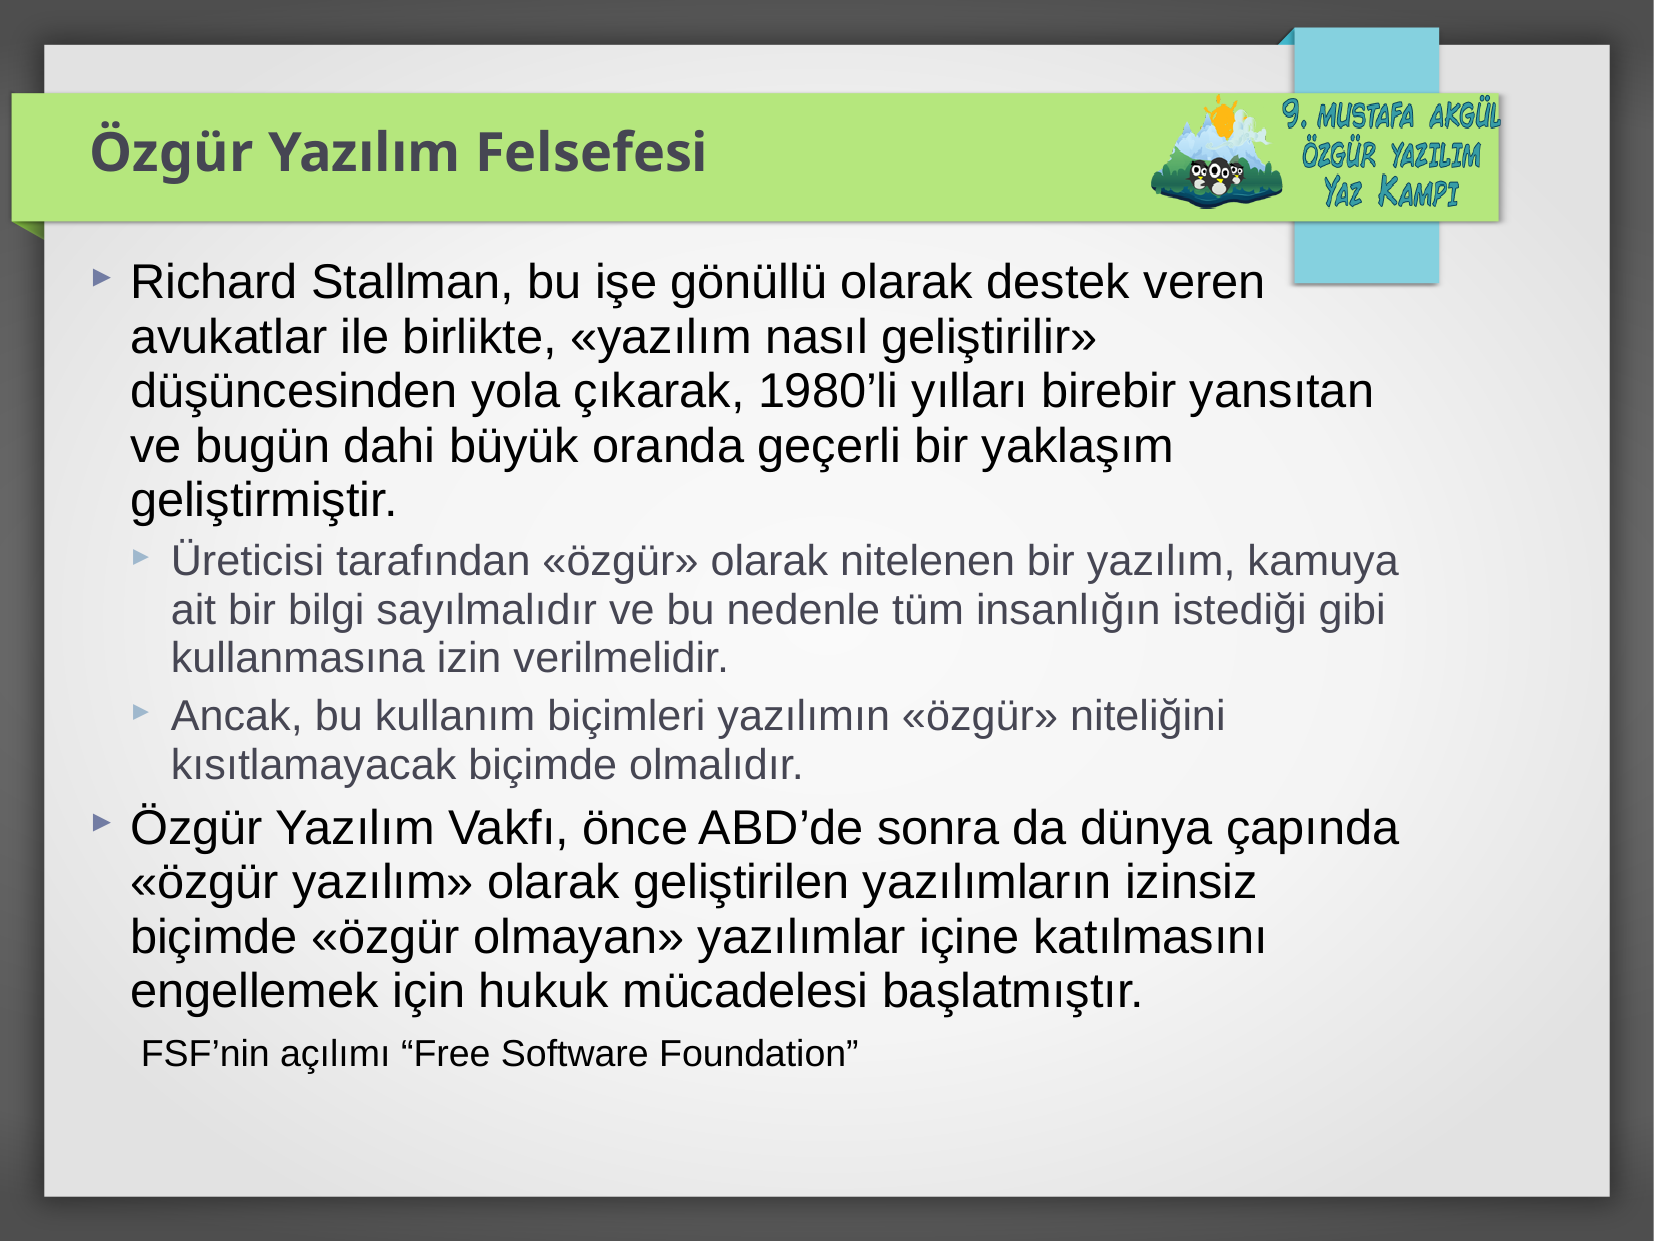

Özgür Yazılım Felsefesi
Richard Stallman, bu işe gönüllü olarak destek veren avukatlar ile birlikte, «yazılım nasıl geliştirilir» düşüncesinden yola çıkarak, 1980’li yılları birebir yansıtan ve bugün dahi büyük oranda geçerli bir yaklaşım geliştirmiştir.
Üreticisi tarafından «özgür» olarak nitelenen bir yazılım, kamuya ait bir bilgi sayılmalıdır ve bu nedenle tüm insanlığın istediği gibi kullanmasına izin verilmelidir.
Ancak, bu kullanım biçimleri yazılımın «özgür» niteliğini kısıtlamayacak biçimde olmalıdır.
Özgür Yazılım Vakfı, önce ABD’de sonra da dünya çapında «özgür yazılım» olarak geliştirilen yazılımların izinsiz biçimde «özgür olmayan» yazılımlar içine katılmasını engellemek için hukuk mücadelesi başlatmıştır.
FSF’nin açılımı “Free Software Foundation”